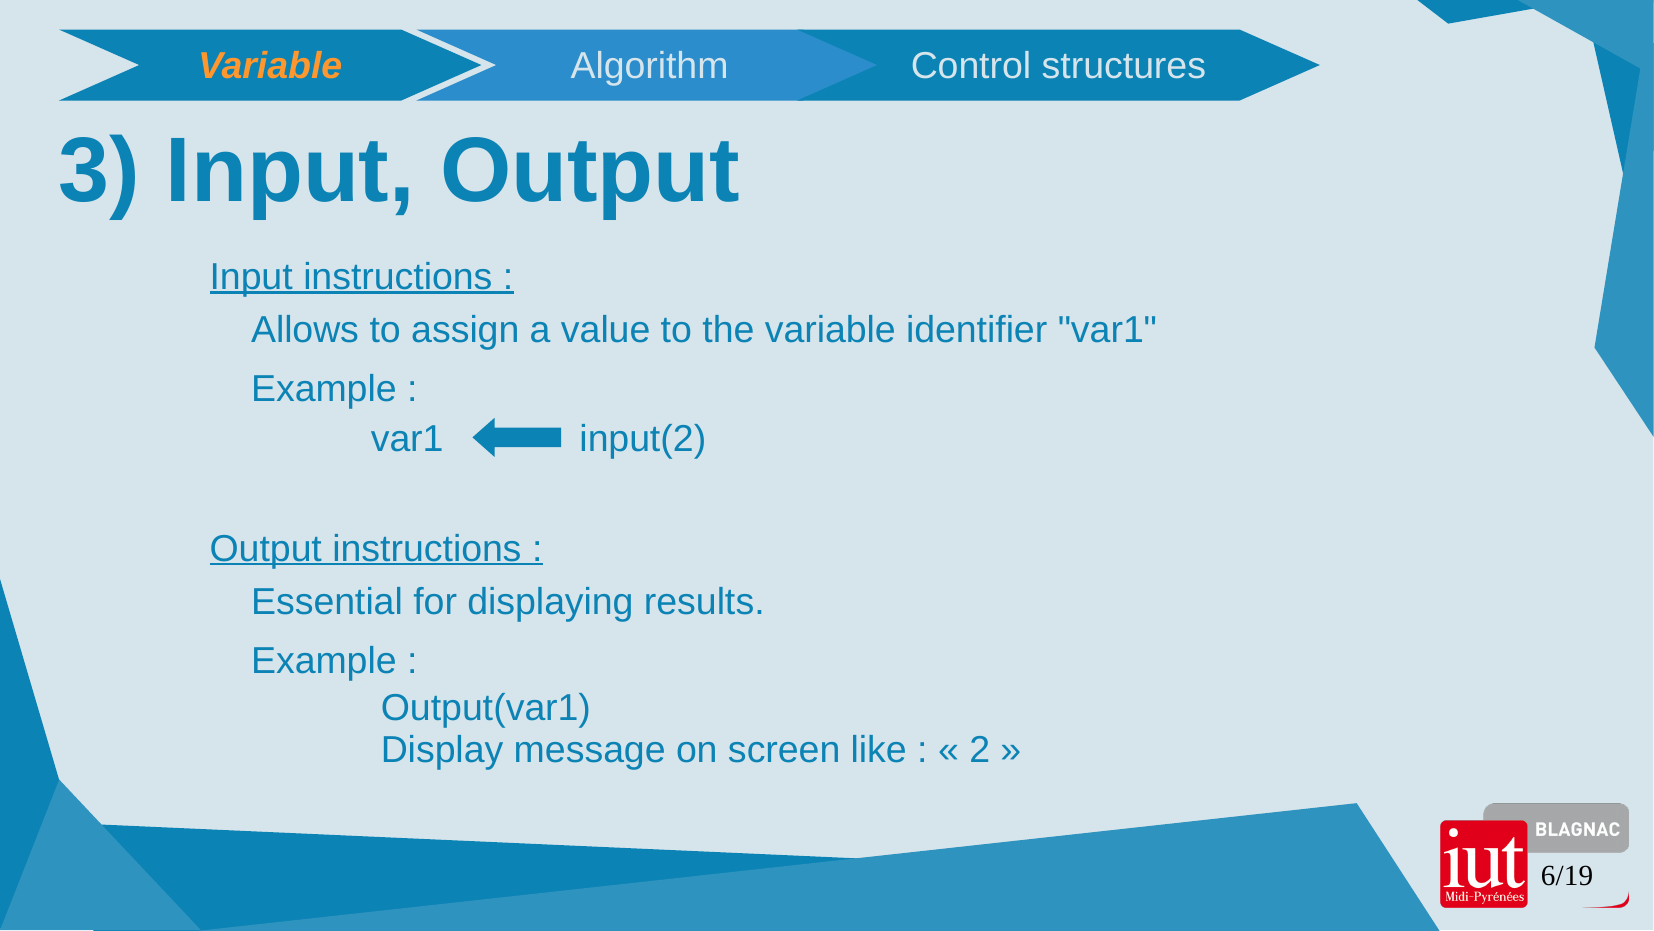

Variable
Algorithm
Control structures
# 3) Input, Output
Input instructions :
Allows to assign a value to the variable identifier "var1"
Example :
var1 input(2)
Output instructions :
Essential for displaying results.
Example :
Output(var1)
Display message on screen like : « 2 »
6